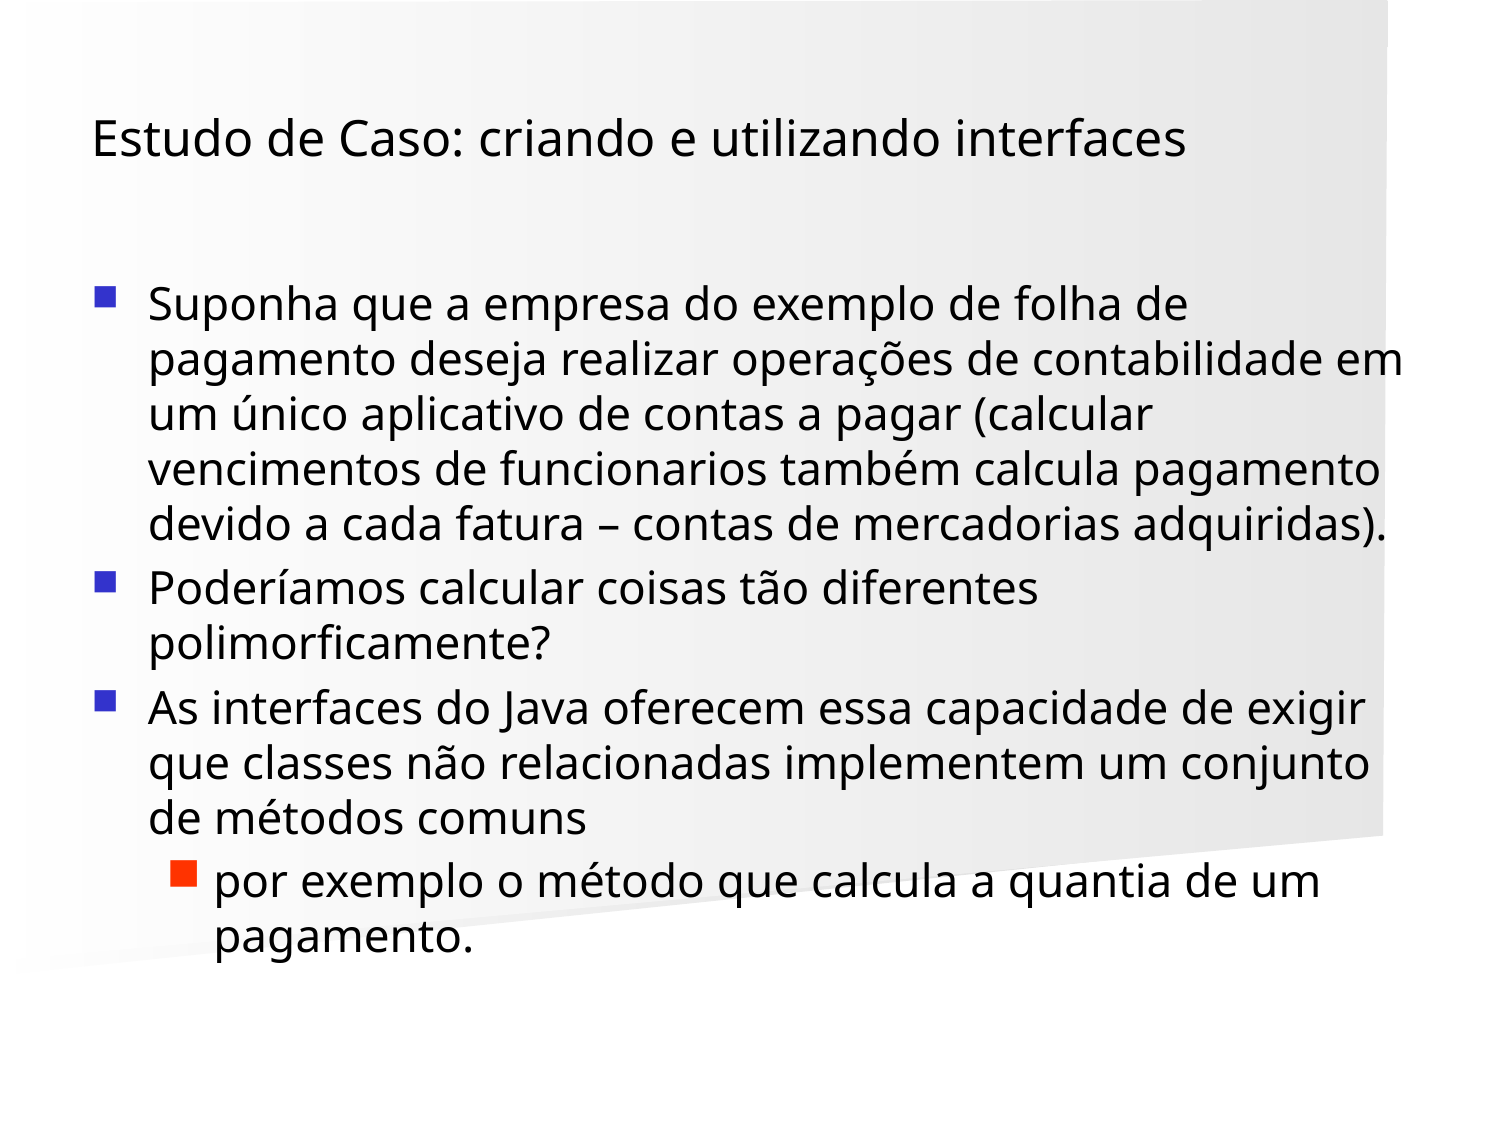

# Estudo de Caso: criando e utilizando interfaces
Suponha que a empresa do exemplo de folha de pagamento deseja realizar operações de contabilidade em um único aplicativo de contas a pagar (calcular vencimentos de funcionarios também calcula pagamento devido a cada fatura – contas de mercadorias adquiridas).
Poderíamos calcular coisas tão diferentes polimorficamente?
As interfaces do Java oferecem essa capacidade de exigir que classes não relacionadas implementem um conjunto de métodos comuns
por exemplo o método que calcula a quantia de um pagamento.